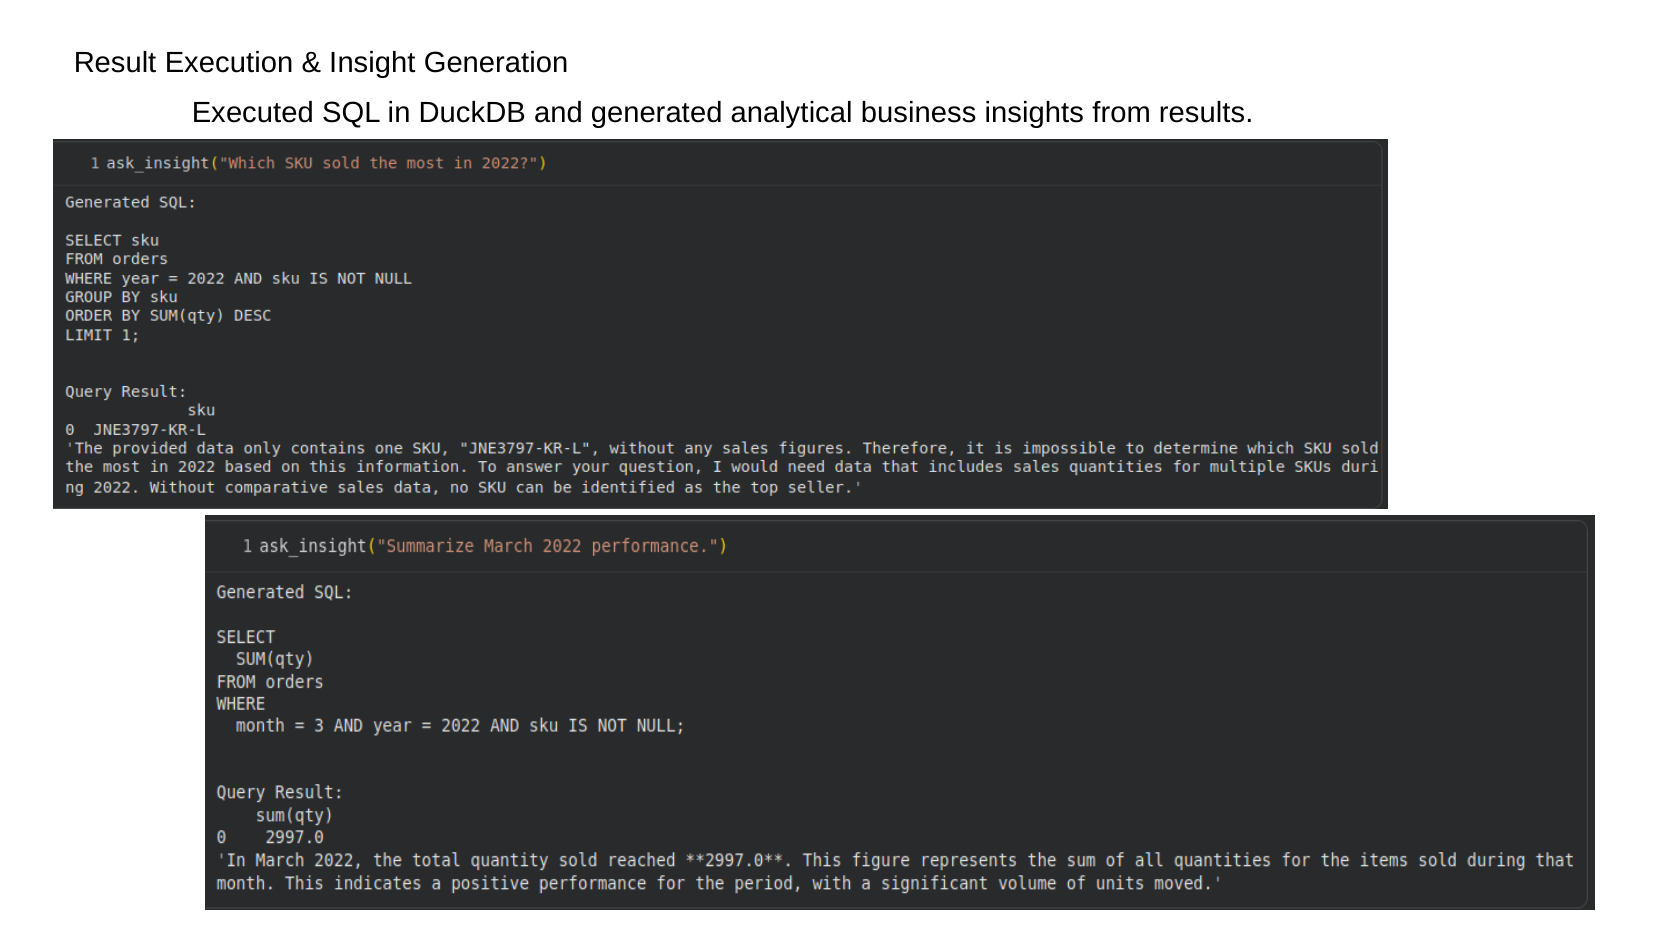

Result Execution & Insight Generation
Executed SQL in DuckDB and generated analytical business insights from results.